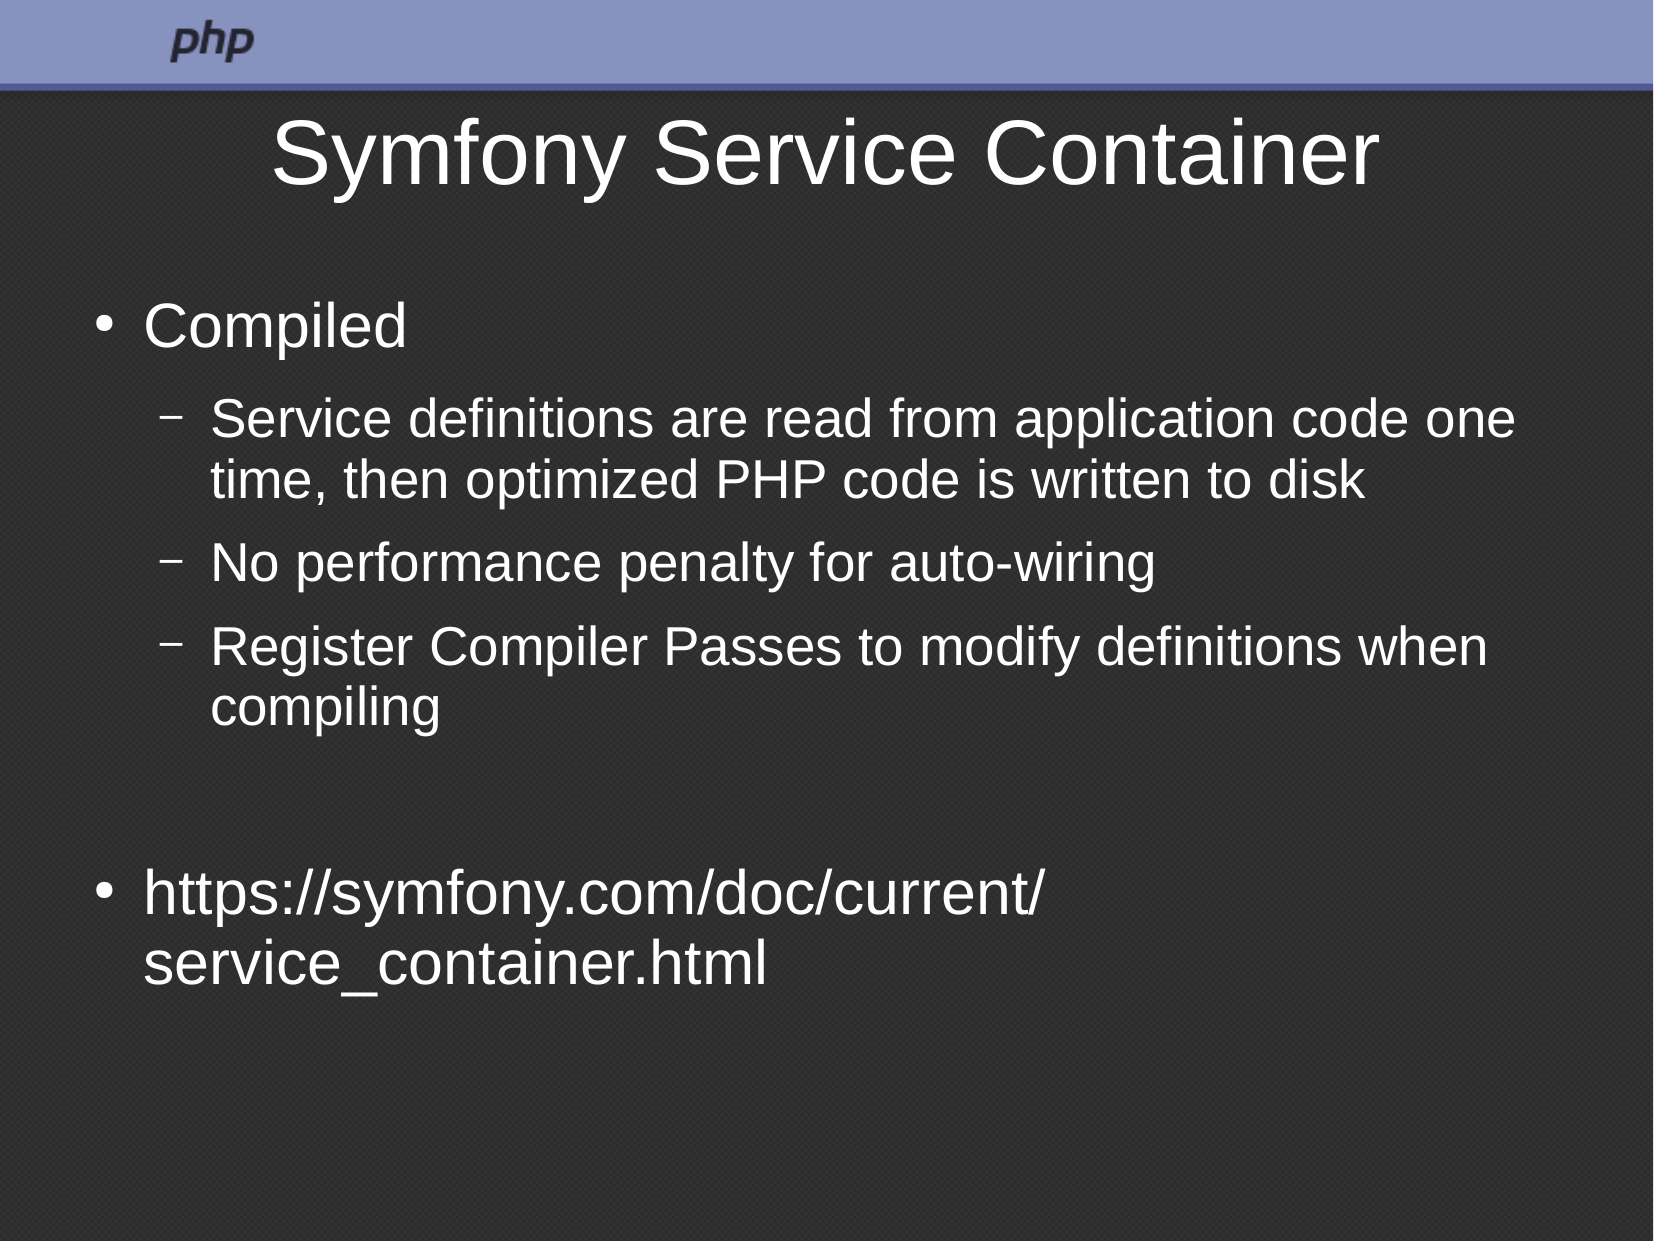

# Symfony Service Container
Compiled
Service definitions are read from application code one time, then optimized PHP code is written to disk
No performance penalty for auto-wiring
Register Compiler Passes to modify definitions when compiling
https://symfony.com/doc/current/service_container.html